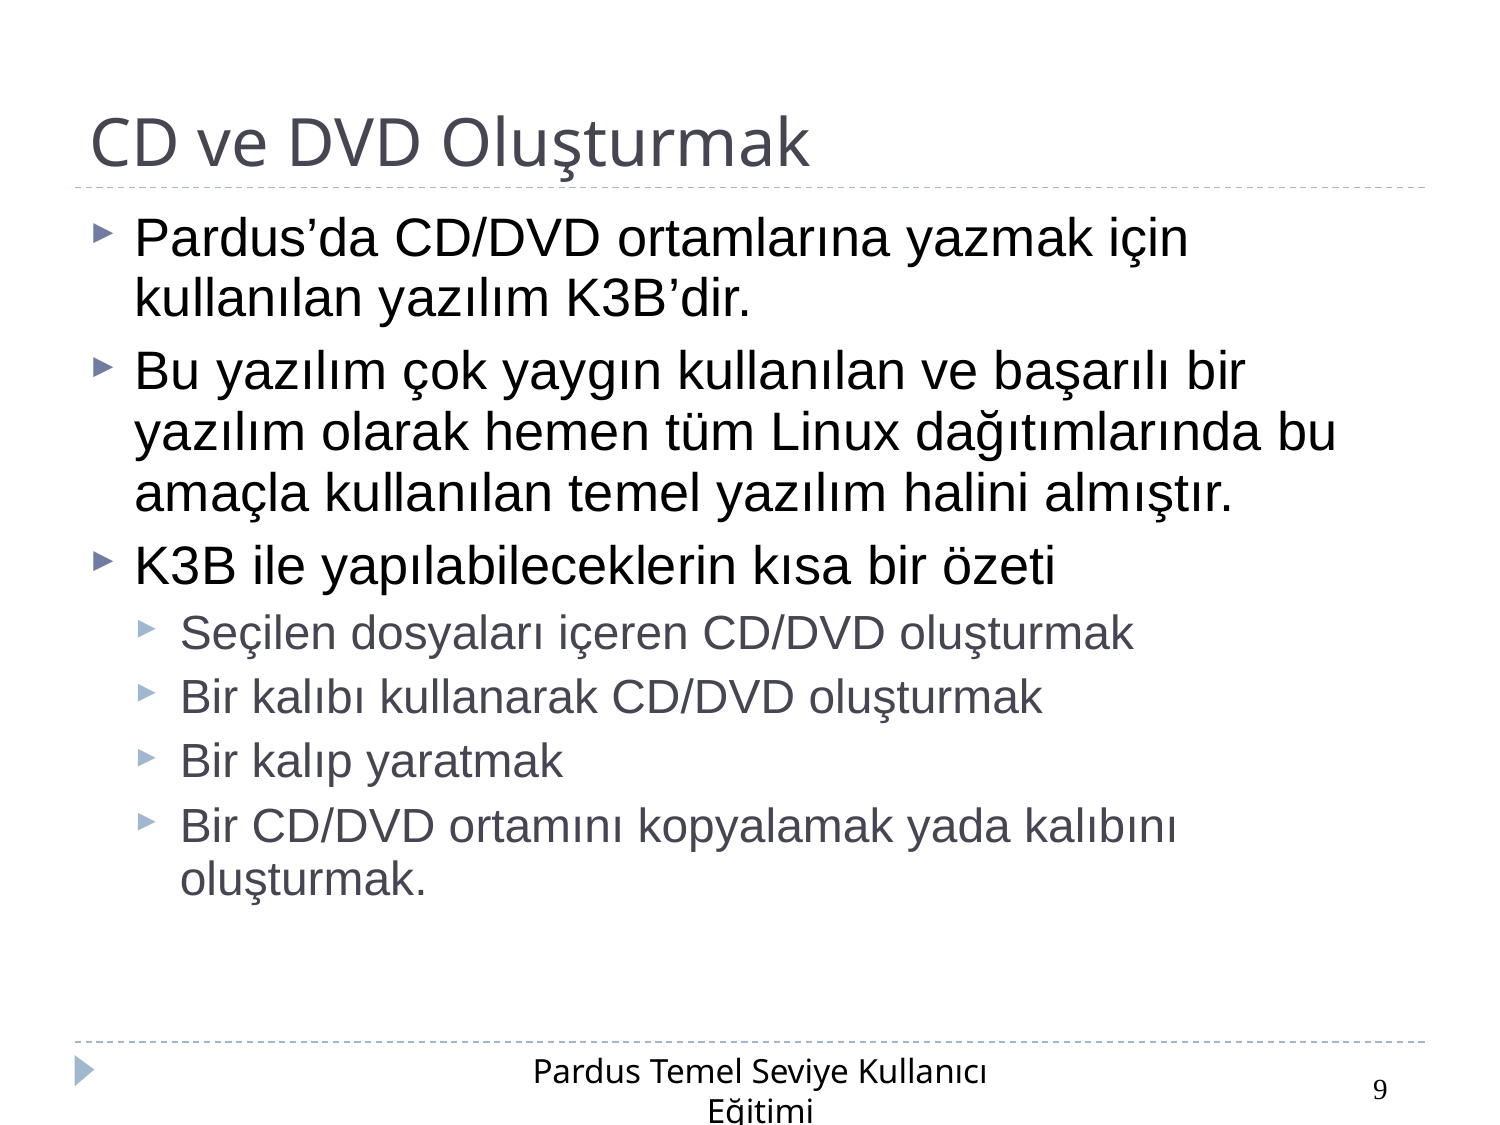

# CD ve DVD Oluşturmak
Pardus’da CD/DVD ortamlarına yazmak için kullanılan yazılım K3B’dir.
Bu yazılım çok yaygın kullanılan ve başarılı bir yazılım olarak hemen tüm Linux dağıtımlarında bu amaçla kullanılan temel yazılım halini almıştır.
K3B ile yapılabileceklerin kısa bir özeti
Seçilen dosyaları içeren CD/DVD oluşturmak
Bir kalıbı kullanarak CD/DVD oluşturmak
Bir kalıp yaratmak
Bir CD/DVD ortamını kopyalamak yada kalıbını oluşturmak.